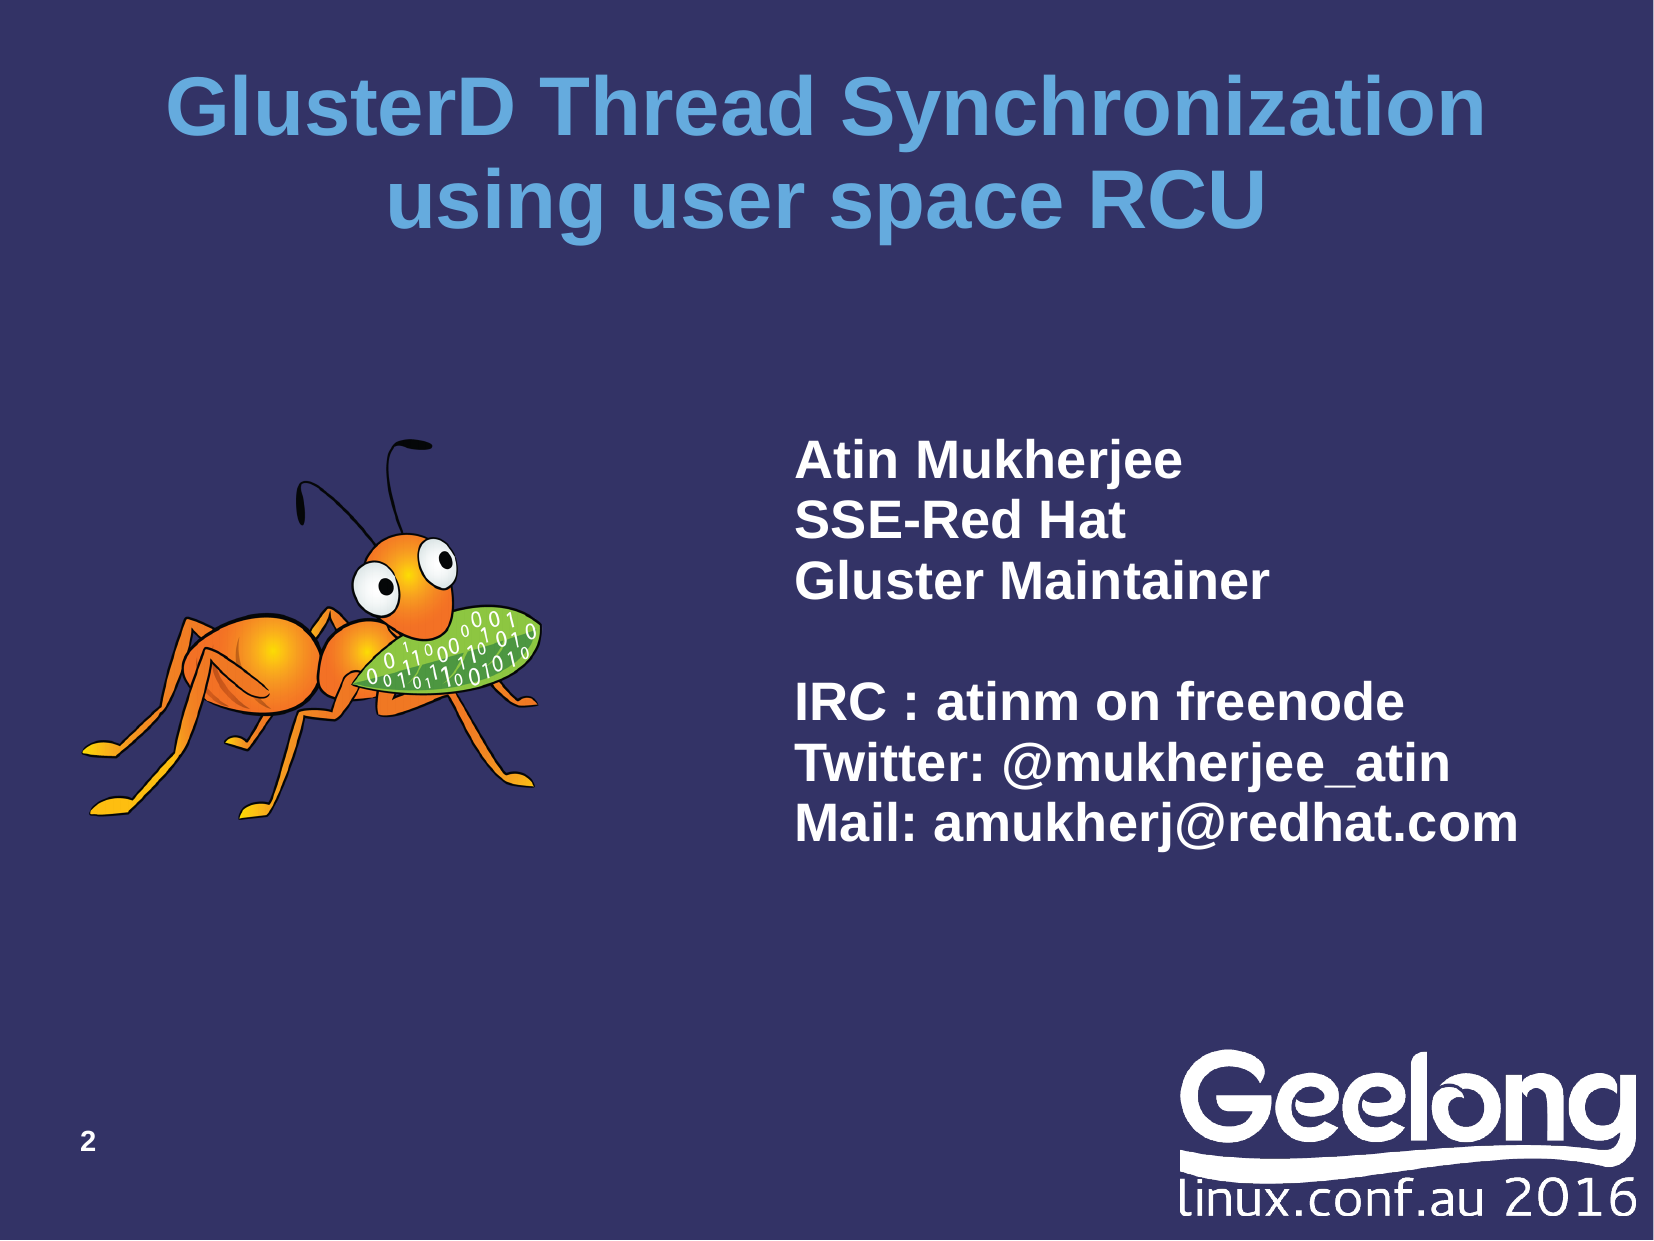

# GlusterD Thread Synchronization using user space RCU
Atin Mukherjee
SSE-Red Hat
Gluster Maintainer
IRC : atinm on freenode
Twitter: @mukherjee_atin
Mail: amukherj@redhat.com
2